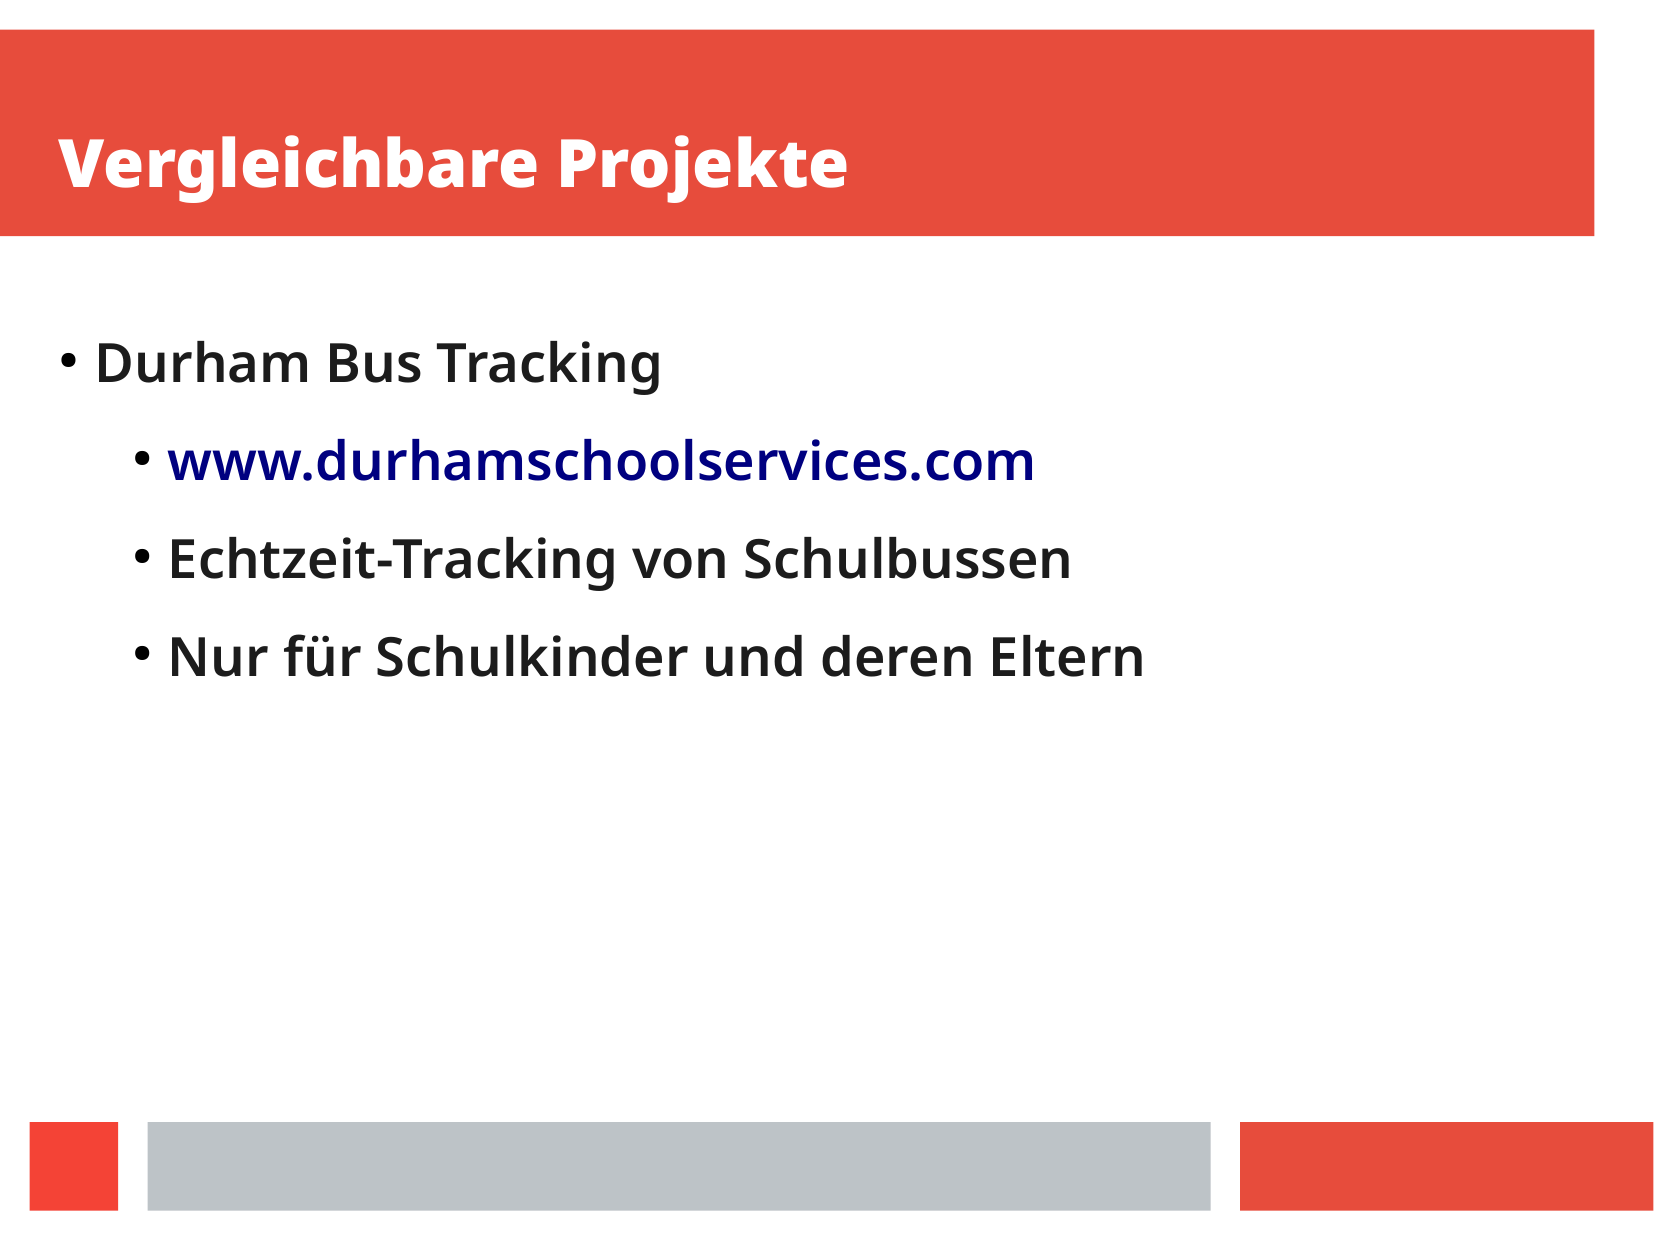

# Vergleichbare Projekte
Durham Bus Tracking
www.durhamschoolservices.com
Echtzeit-Tracking von Schulbussen
Nur für Schulkinder und deren Eltern